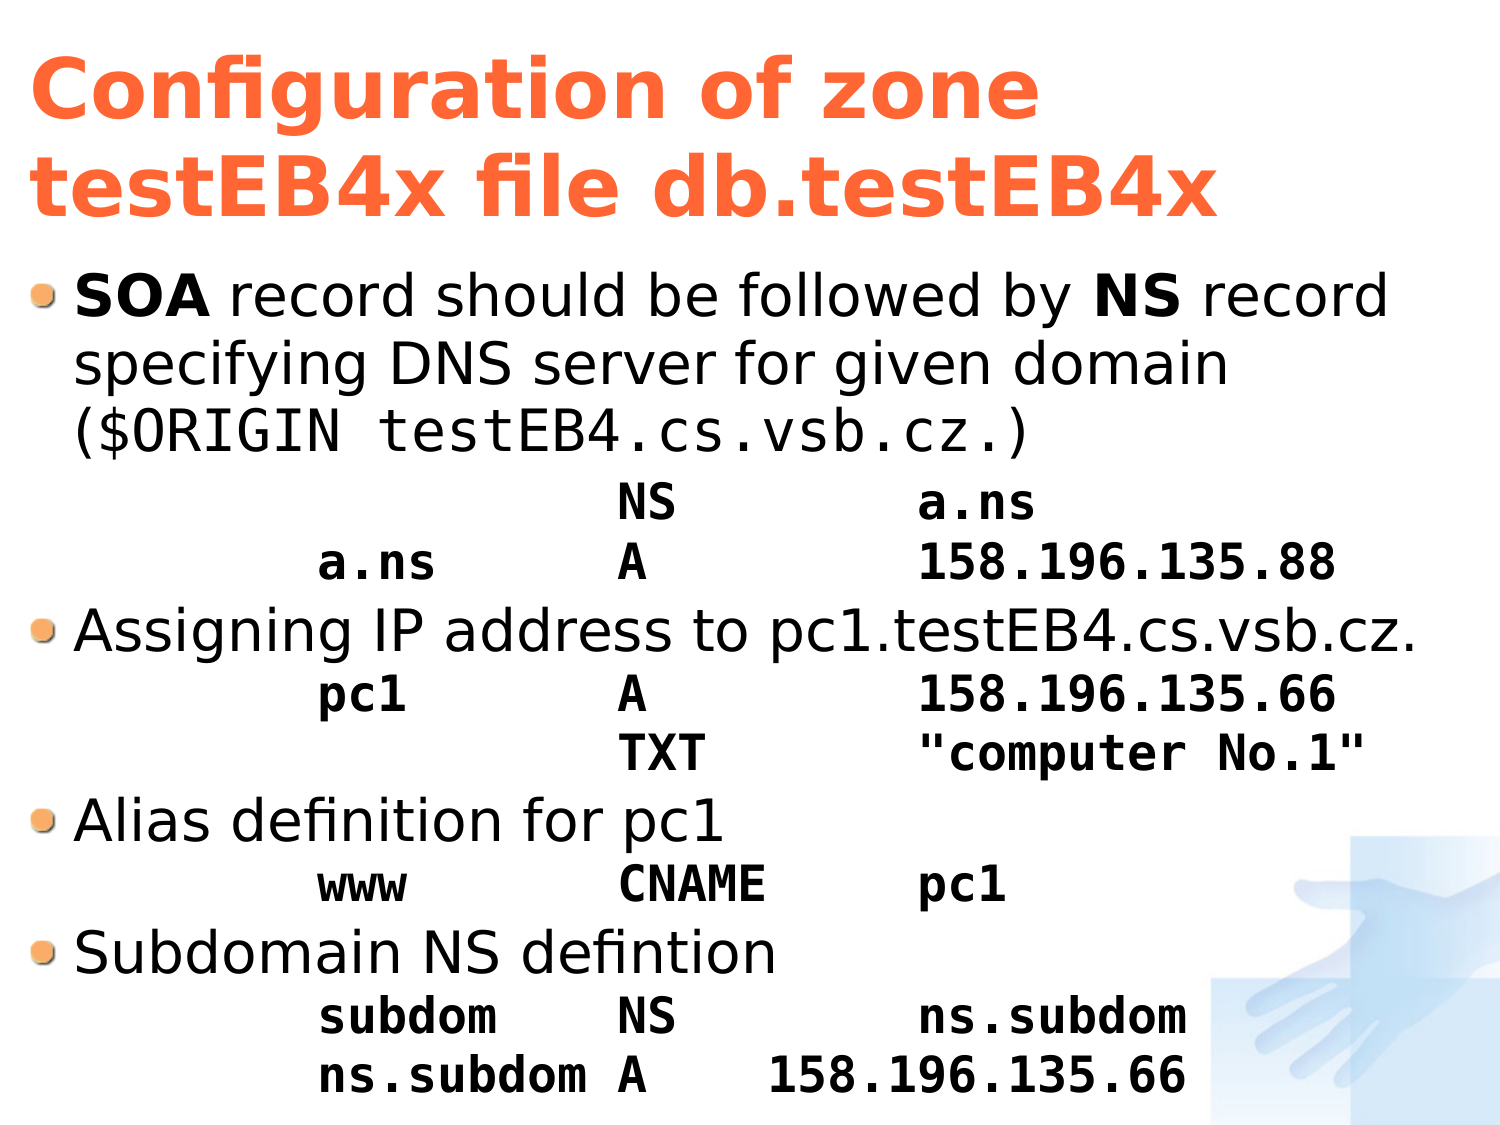

# Configuration of zone testEB4x file db.testEB4x
SOA record should be followed by NS record specifying DNS server for given domain ($ORIGIN testEB4.cs.vsb.cz.)
				NS		a.ns
		a.ns		A		158.196.135.88
Assigning IP address to pc1.testEB4.cs.vsb.cz.
		pc1		A		158.196.135.66
				TXT		"computer No.1"
Alias definition for pc1
		www		CNAME	pc1
Subdomain NS defintion
		subdom	NS		ns.subdom
		ns.subdom	A	158.196.135.66